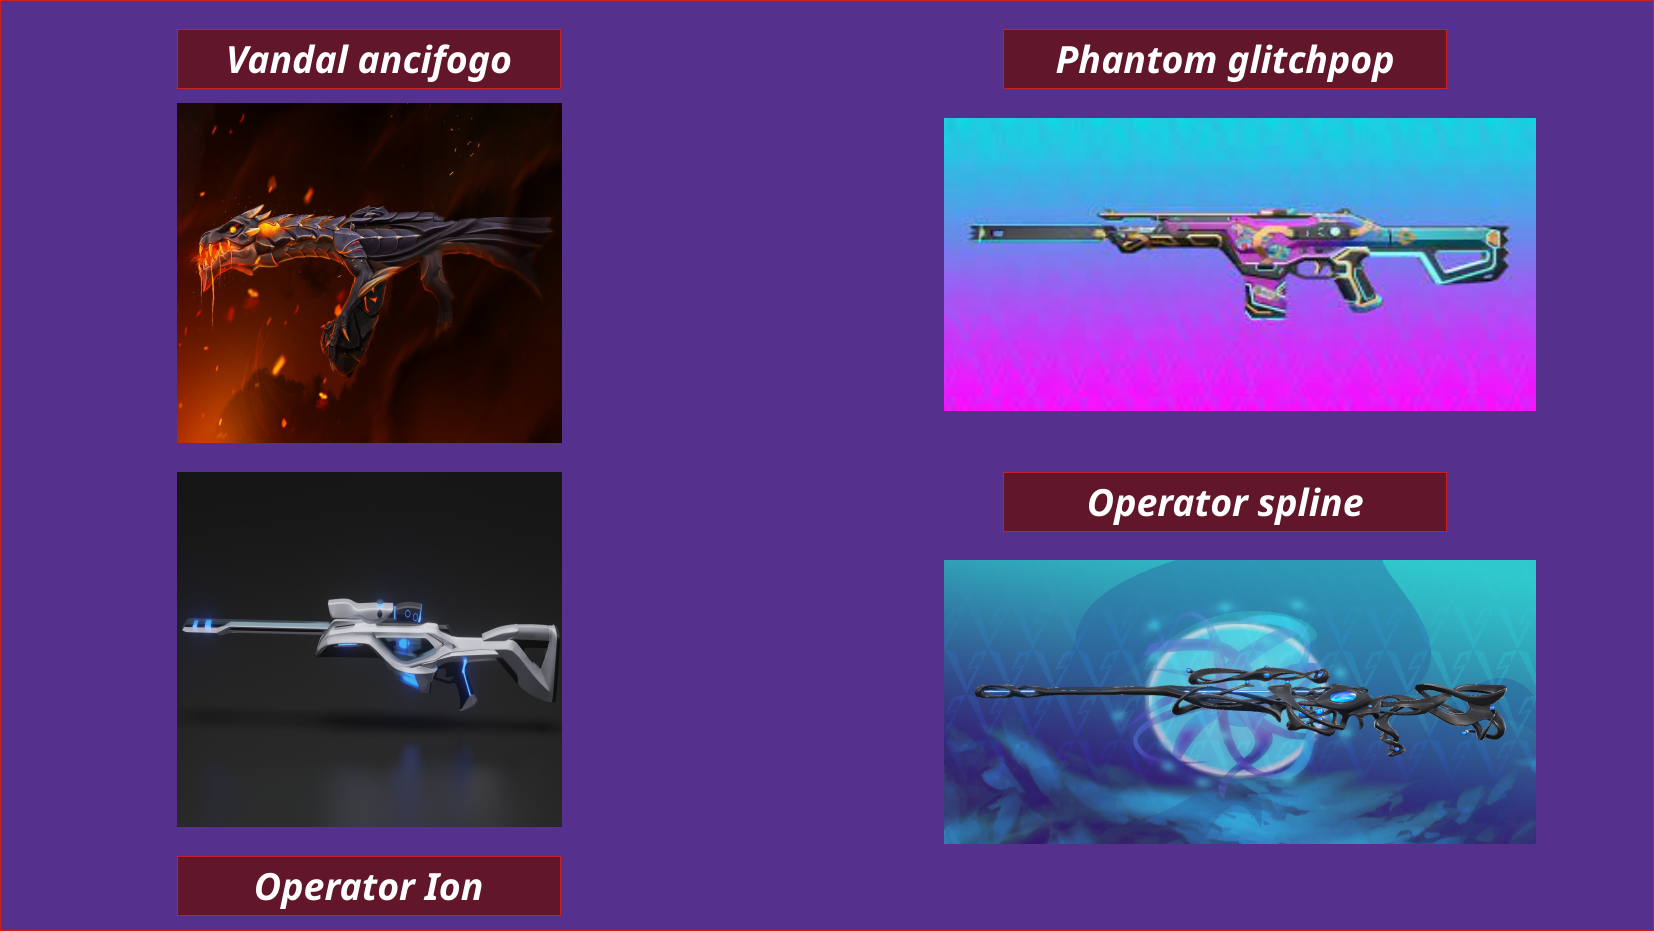

Vandal ancifogo
Phantom glitchpop
Operator spline
Operator Ion